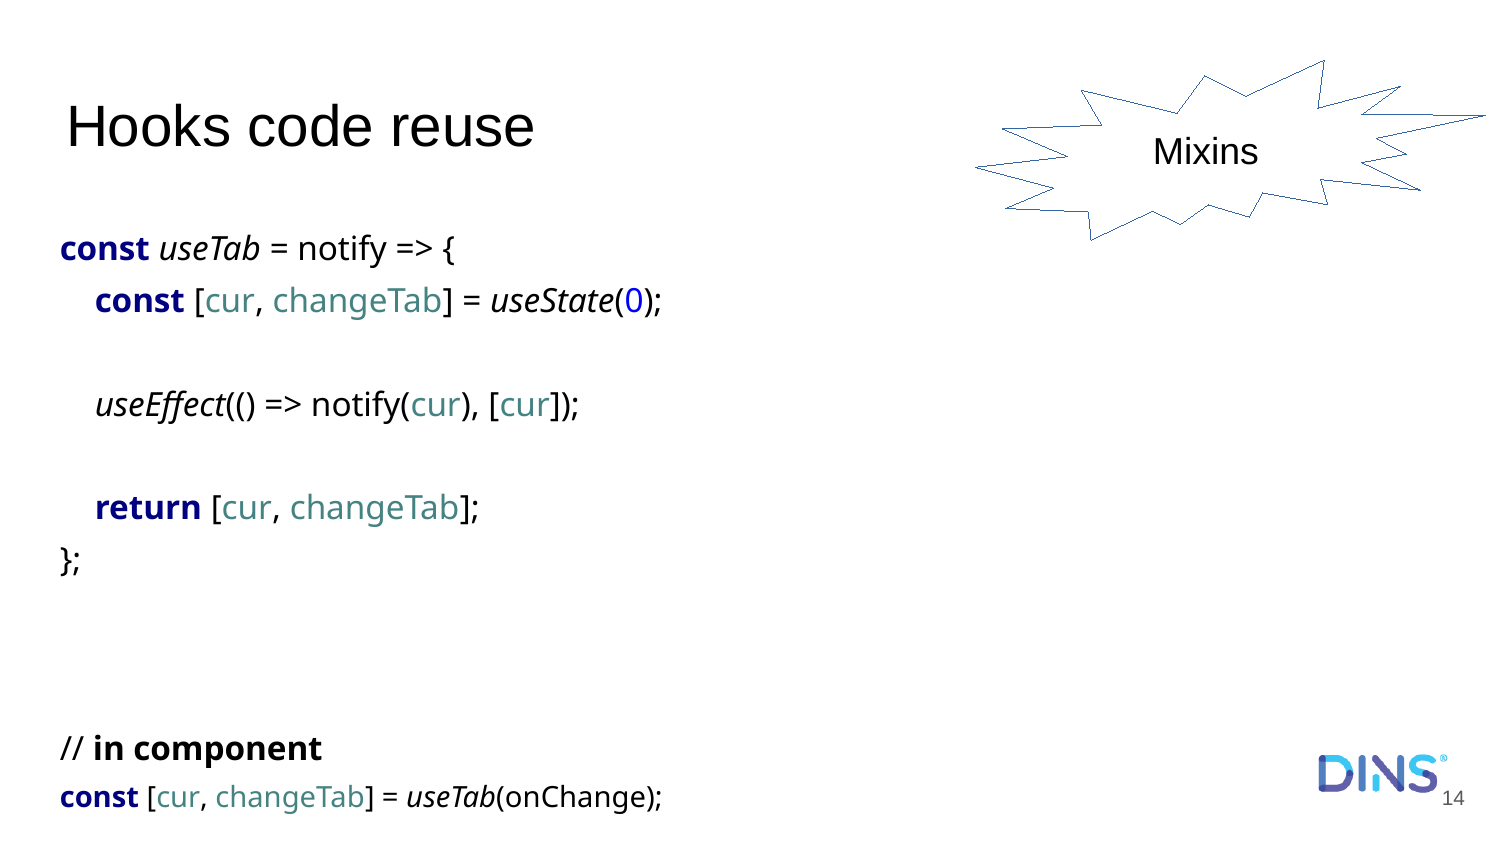

Mixins
# Hooks code reuse
const useTab = notify => {
 const [cur, changeTab] = useState(0);
 useEffect(() => notify(cur), [cur]);
 return [cur, changeTab];
};
// in component
const [cur, changeTab] = useTab(onChange);
14